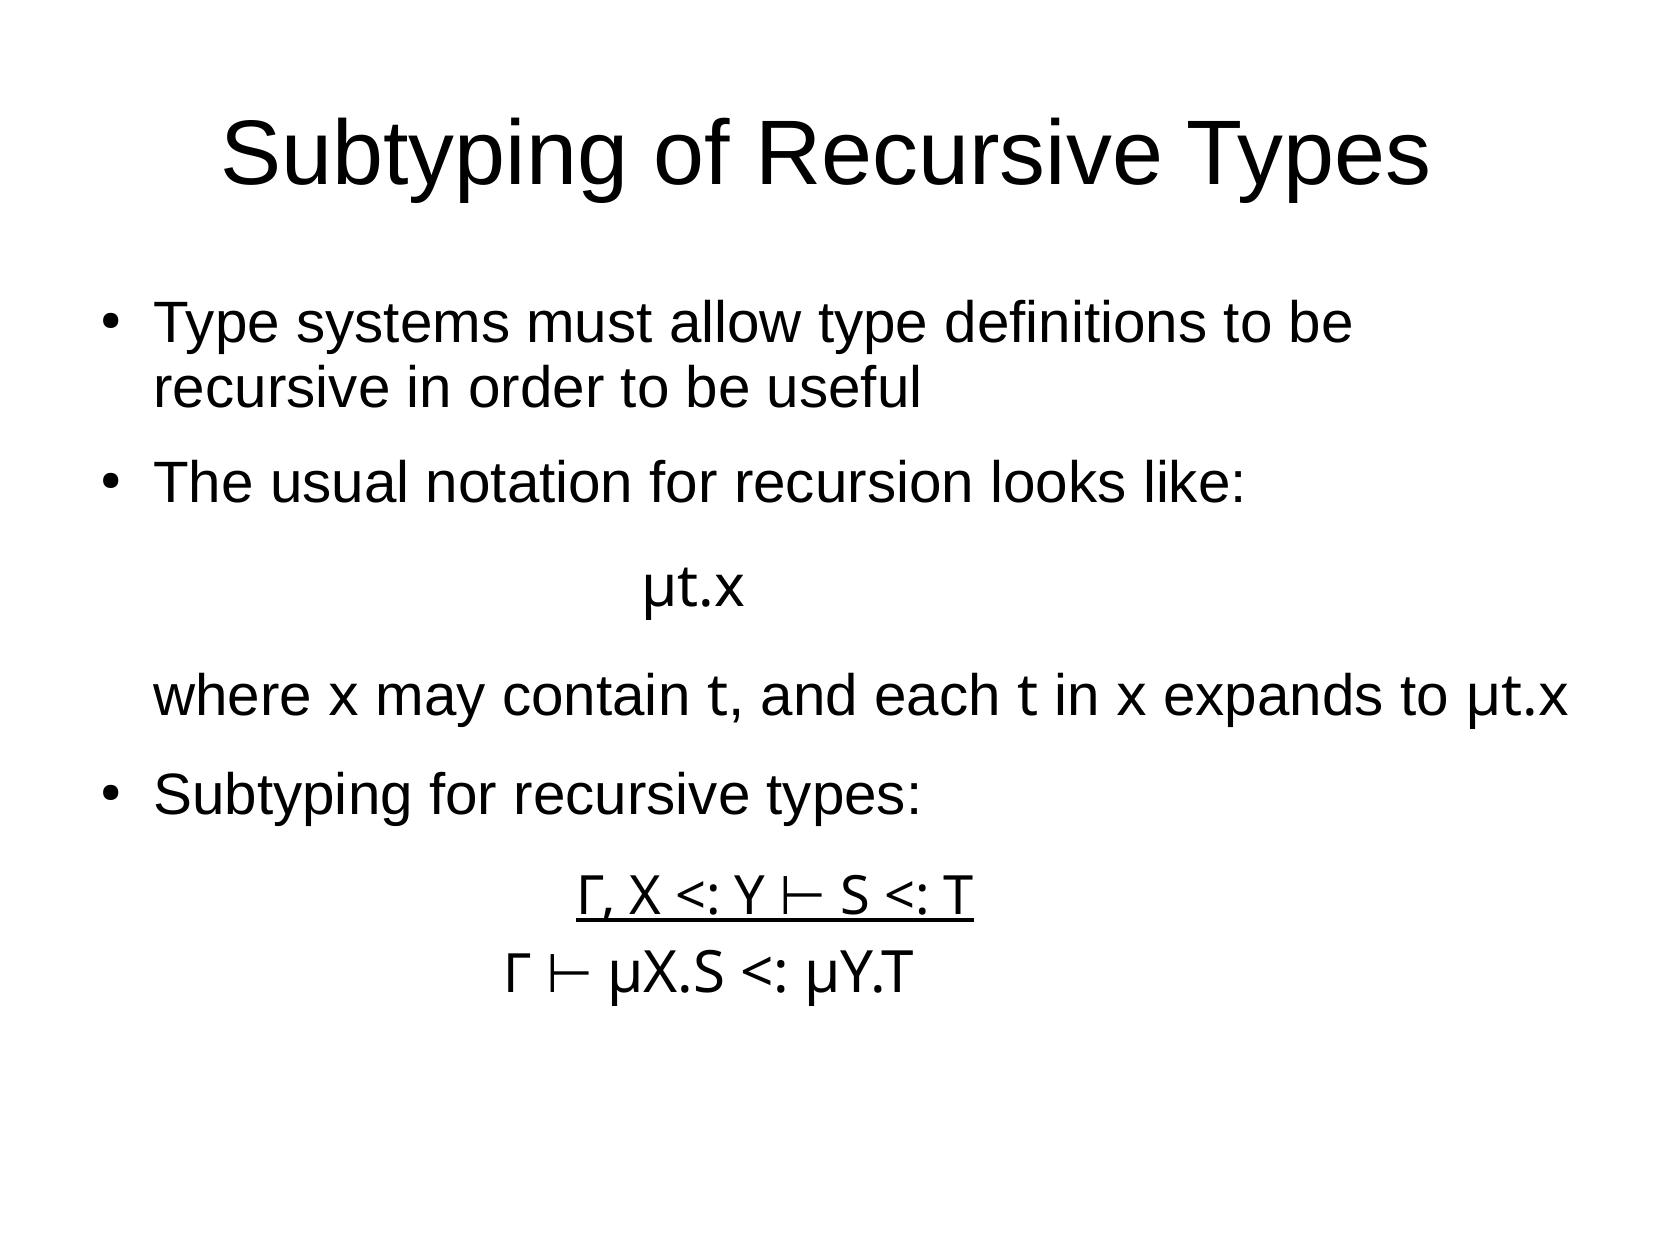

# Subtyping of Recursive Types
Type systems must allow type definitions to be recursive in order to be useful
The usual notation for recursion looks like:
 μt.x
where x may contain t, and each t in x expands to μt.x
Subtyping for recursive types:
 Γ, X <: Y ⊢ S <: T
 Γ ⊢ μX.S <: μY.T